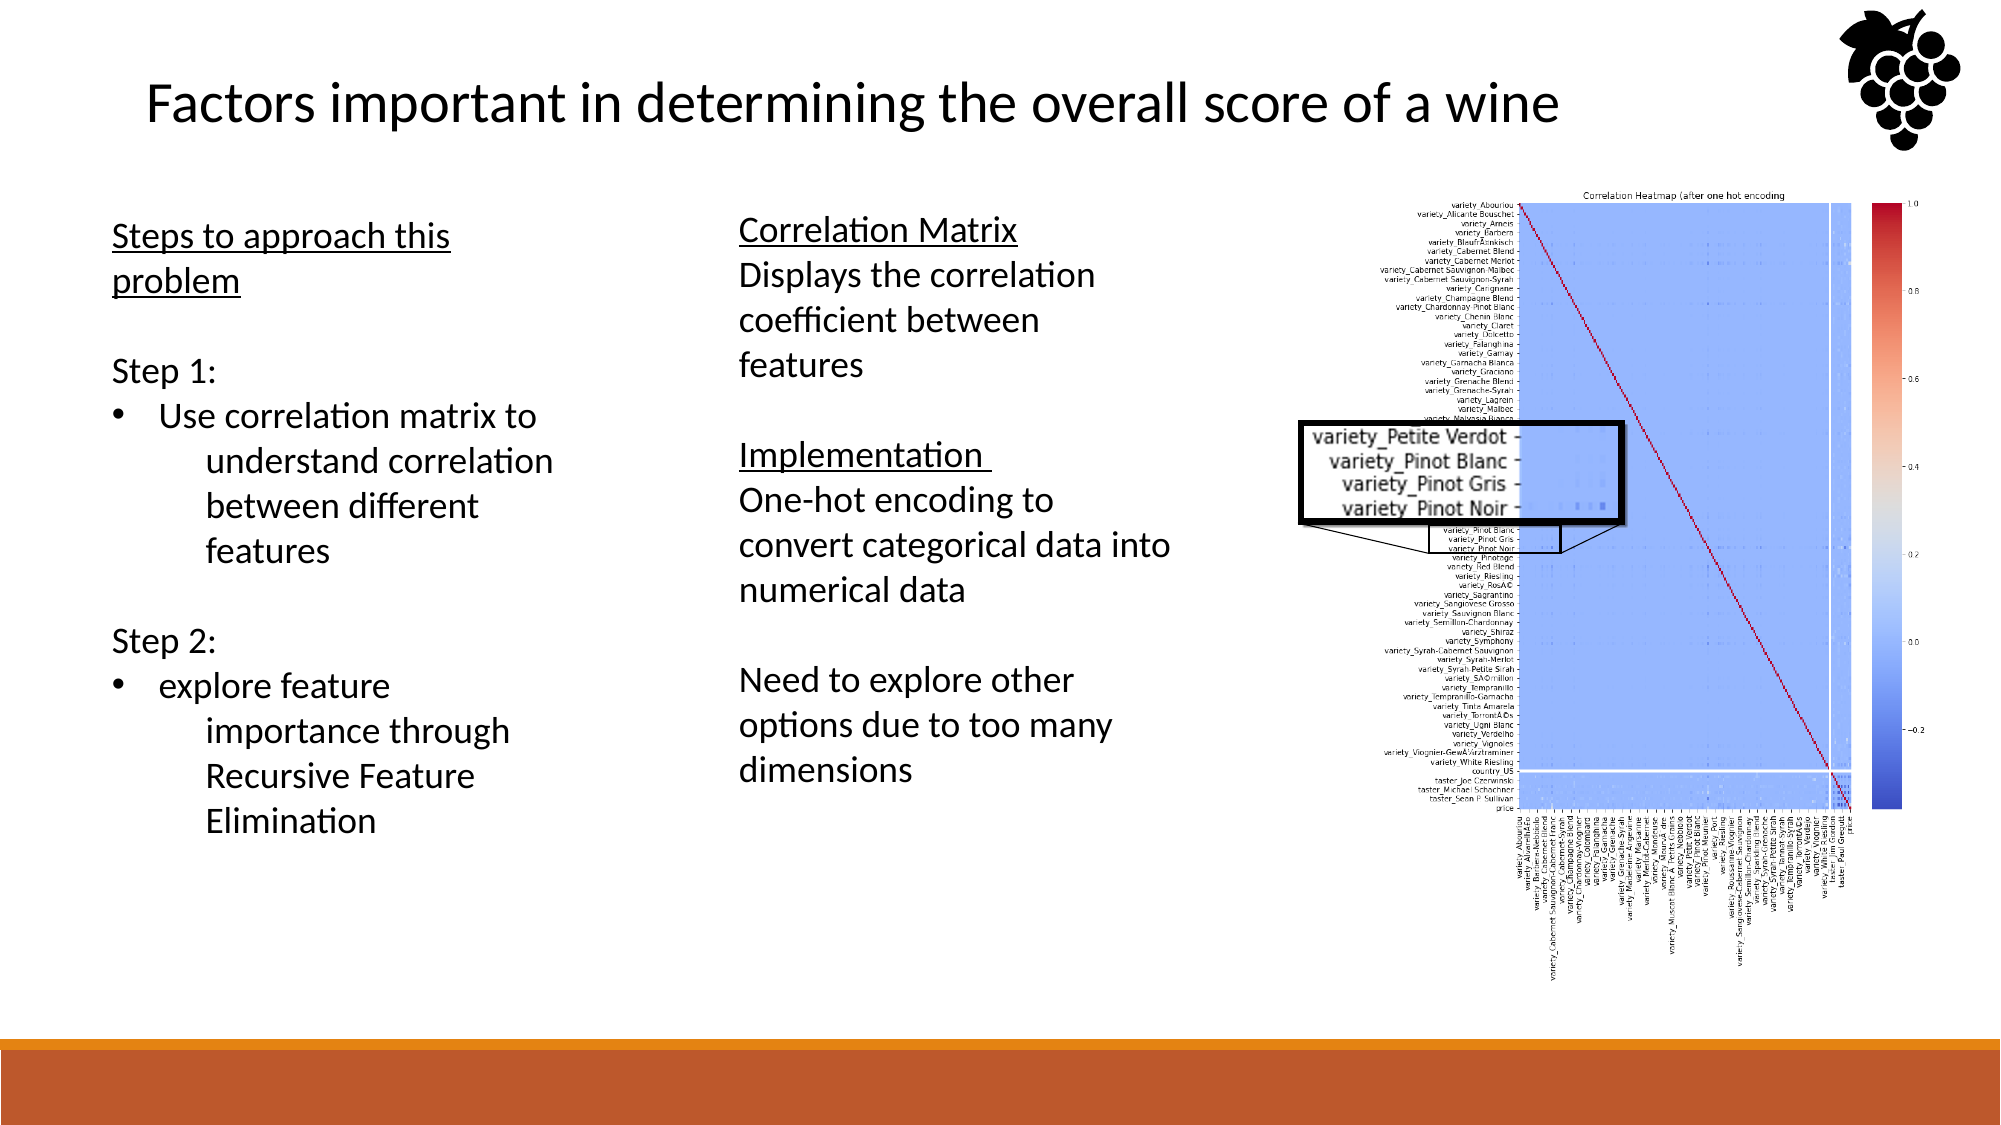

Factors important in determining the overall score of a wine
Correlation Matrix
Displays the correlation coefficient between features
Implementation
One-hot encoding to convert categorical data into numerical data
Need to explore other options due to too many dimensions
Steps to approach this problem
Step 1:
Use correlation matrix to understand correlation between different features
Step 2:
explore feature importance through Recursive Feature Elimination